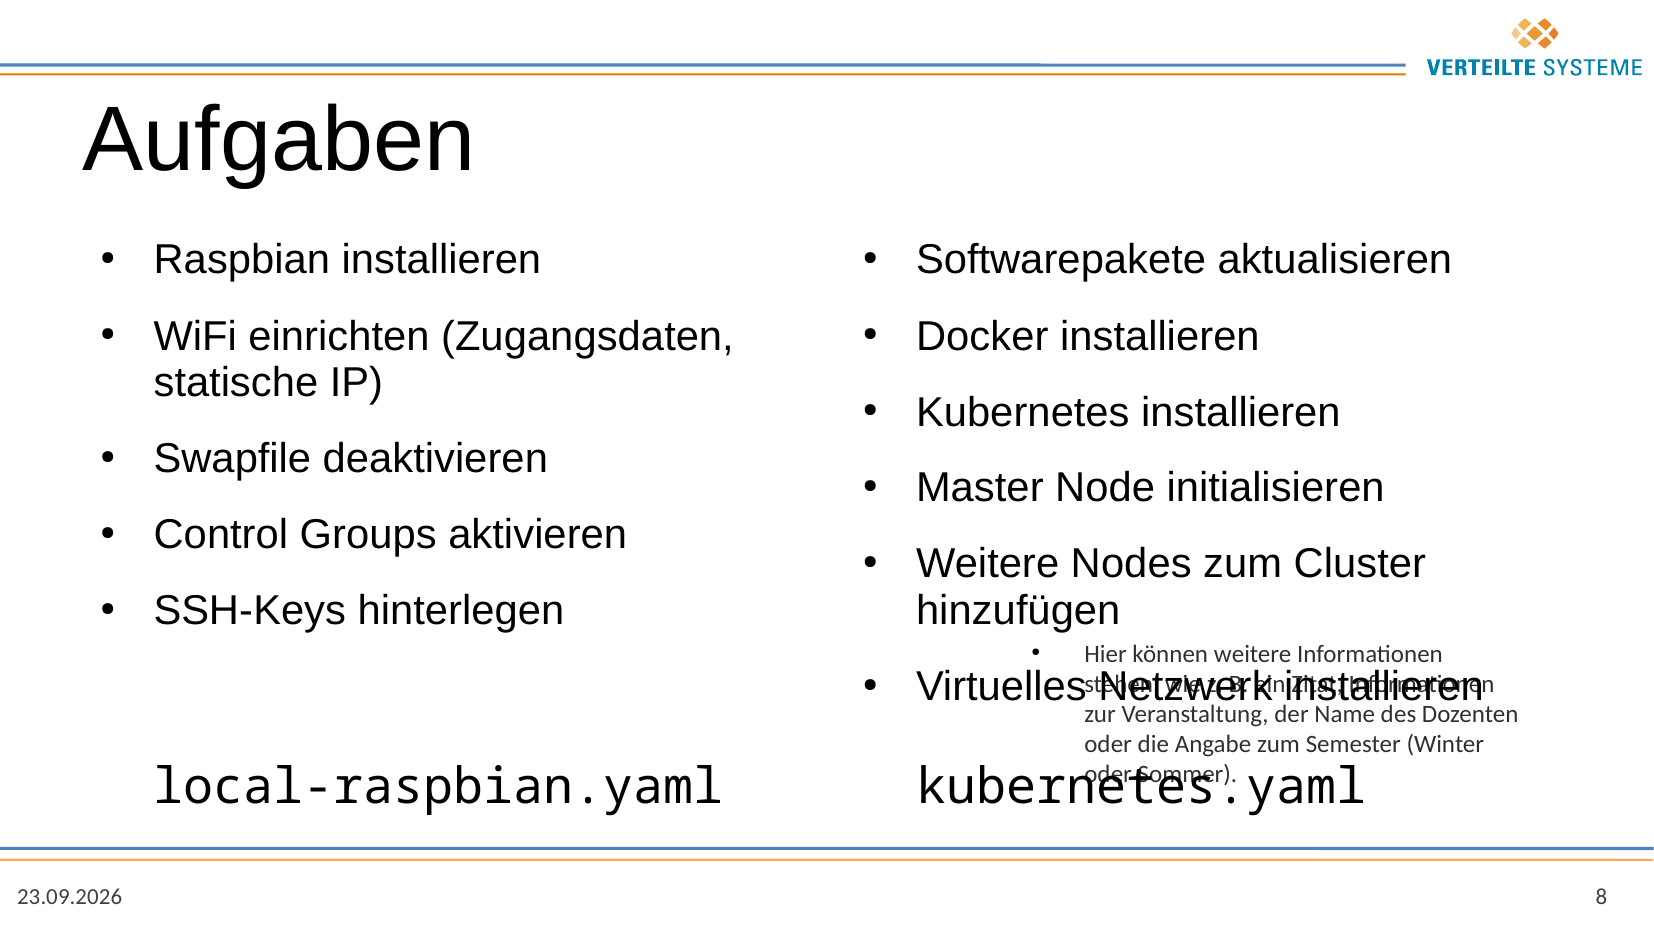

# Aufgaben
Raspbian installieren
WiFi einrichten (Zugangsdaten, statische IP)
Swapfile deaktivieren
Control Groups aktivieren
SSH-Keys hinterlegen
Softwarepakete aktualisieren
Docker installieren
Kubernetes installieren
Master Node initialisieren
Weitere Nodes zum Cluster hinzufügen
Virtuelles Netzwerk installieren
local-raspbian.yaml
kubernetes.yaml